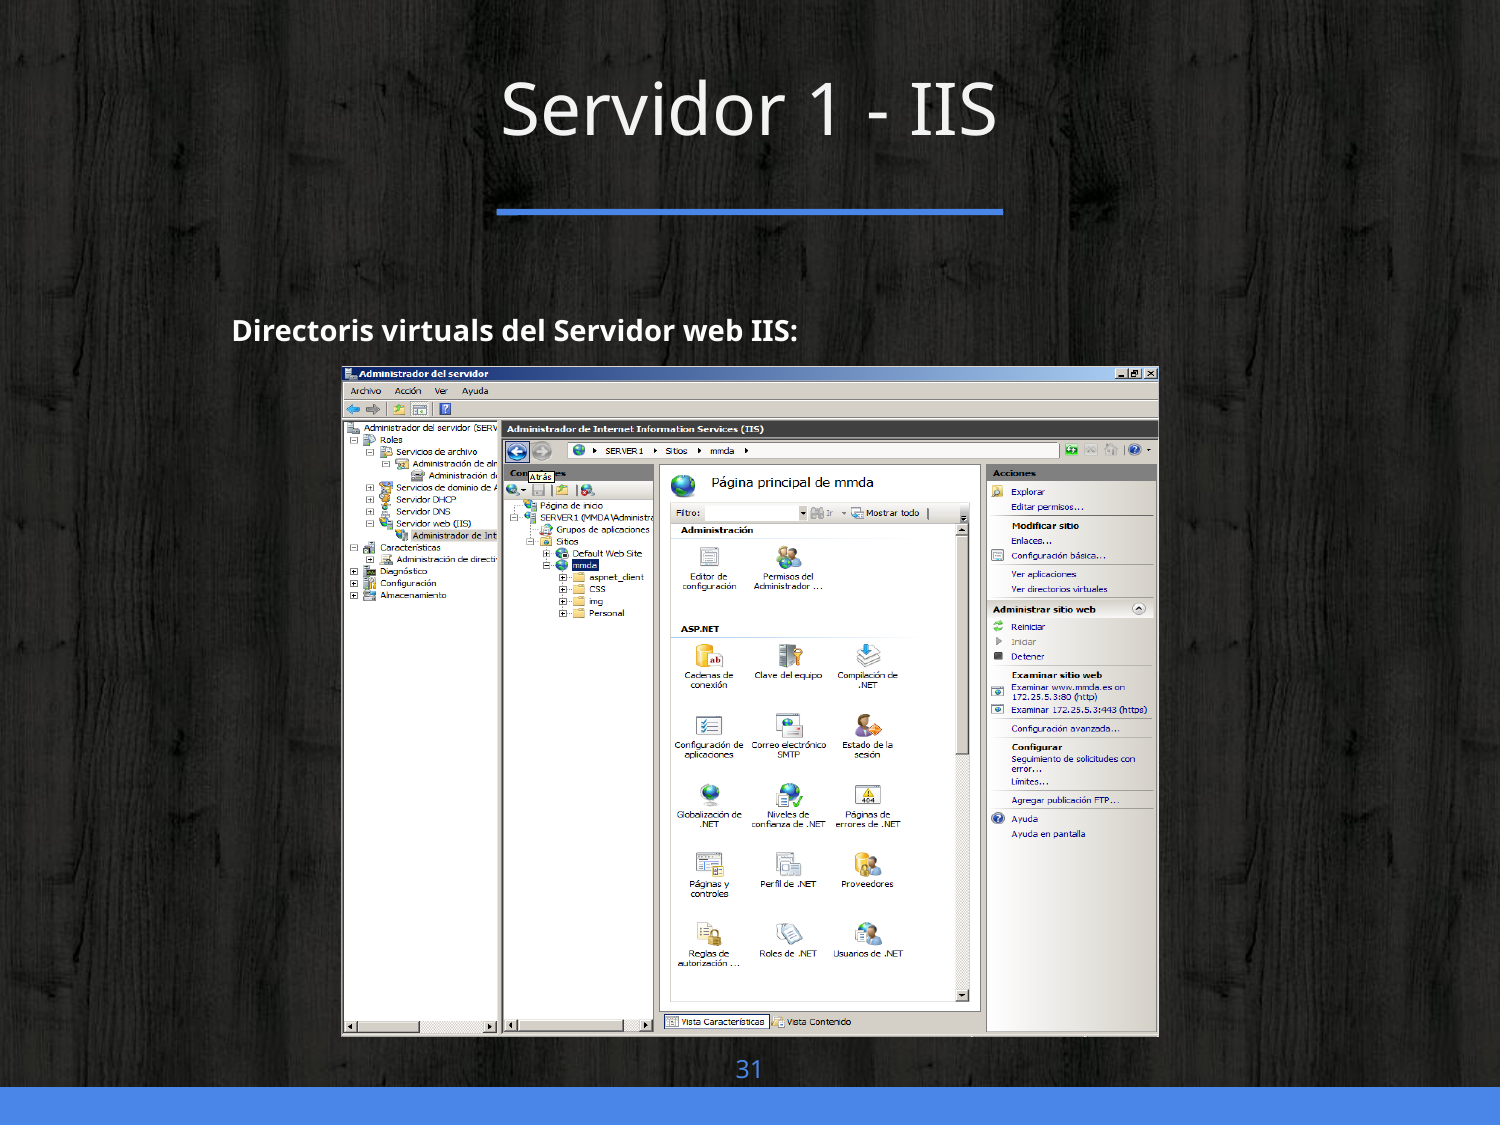

# Servidor 1 - IIS
Directoris virtuals del Servidor web IIS:
31